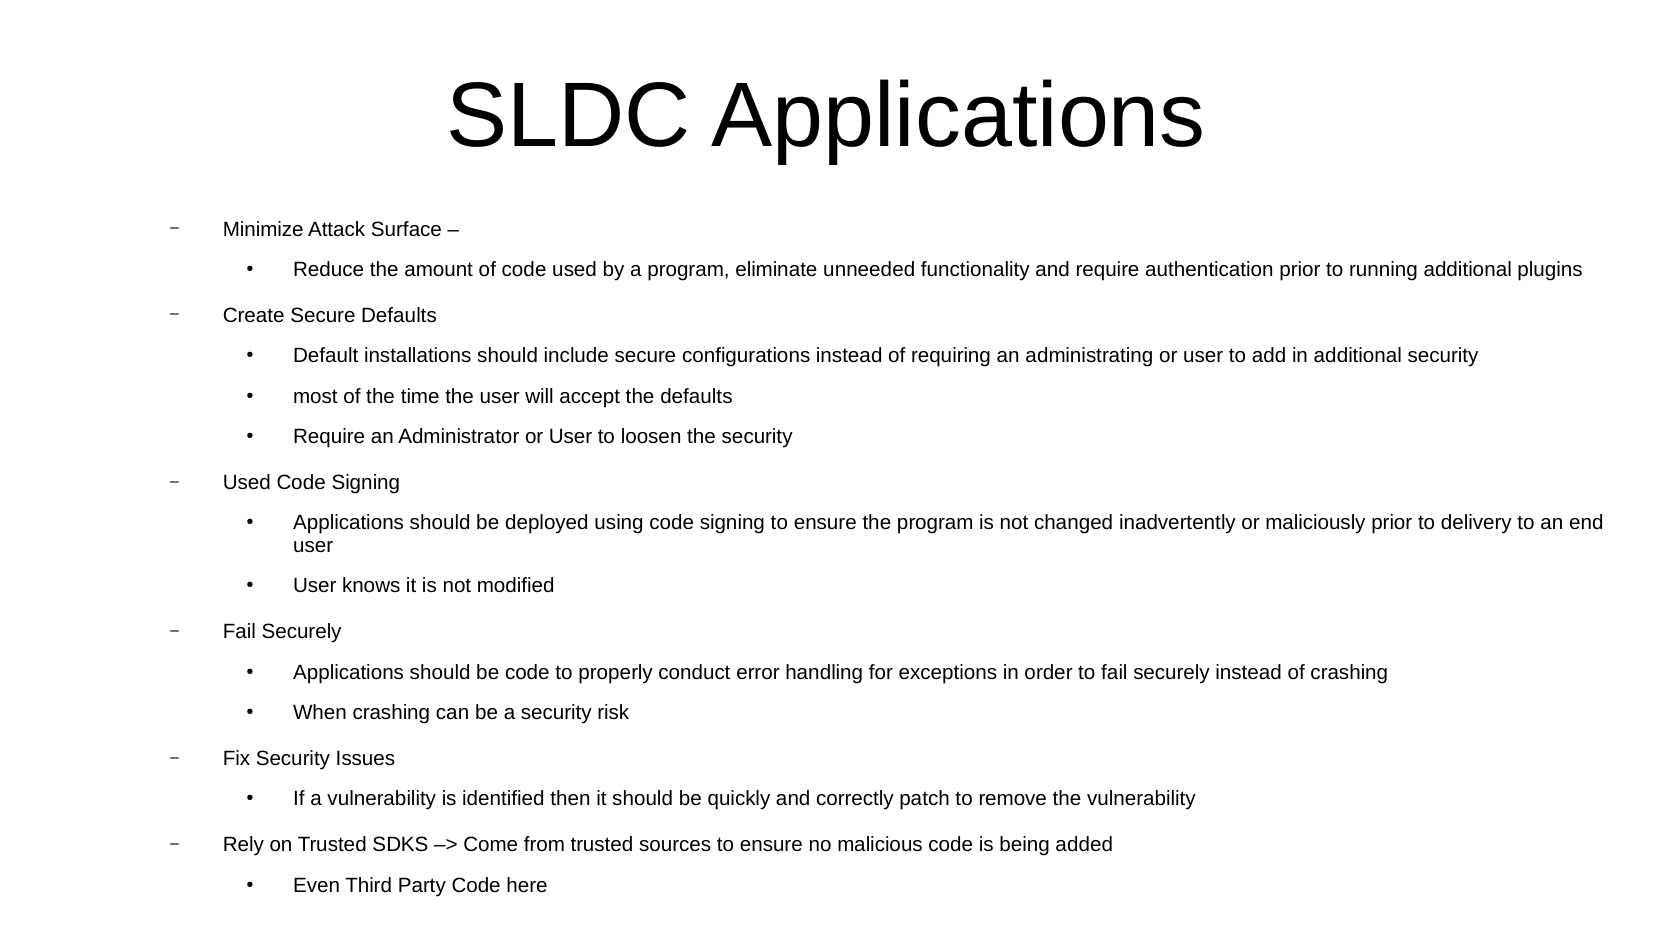

# SLDC Applications
Minimize Attack Surface –
Reduce the amount of code used by a program, eliminate unneeded functionality and require authentication prior to running additional plugins
Create Secure Defaults
Default installations should include secure configurations instead of requiring an administrating or user to add in additional security
most of the time the user will accept the defaults
Require an Administrator or User to loosen the security
Used Code Signing
Applications should be deployed using code signing to ensure the program is not changed inadvertently or maliciously prior to delivery to an end user
User knows it is not modified
Fail Securely
Applications should be code to properly conduct error handling for exceptions in order to fail securely instead of crashing
When crashing can be a security risk
Fix Security Issues
If a vulnerability is identified then it should be quickly and correctly patch to remove the vulnerability
Rely on Trusted SDKS –> Come from trusted sources to ensure no malicious code is being added
Even Third Party Code here